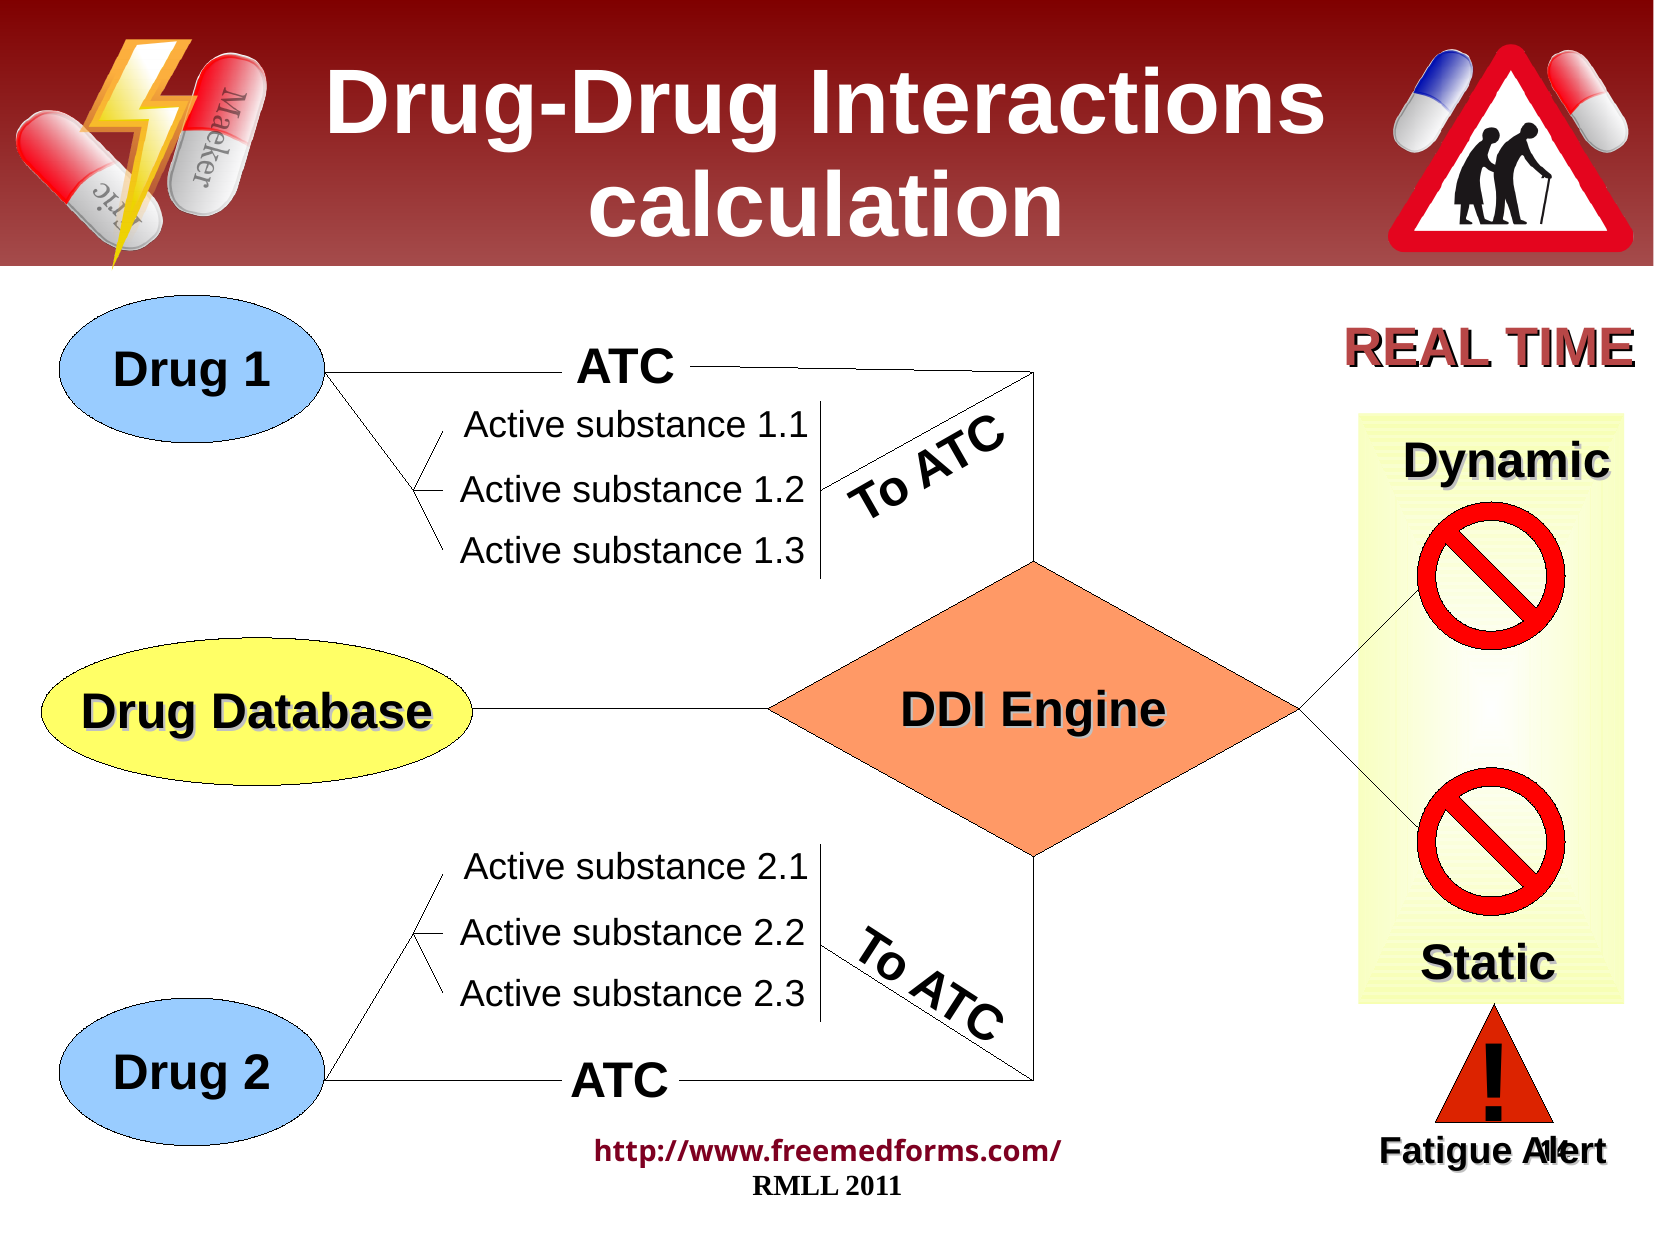

# Drug-Drug Interactions calculation
Drug 1
REAL TIME
ATC
Active substance 1.1
Dynamic
To ATC
Active substance 1.2
Active substance 1.3
DDI Engine
Drug Database
Active substance 2.1
Active substance 2.2
Static
To ATC
Active substance 2.3
Drug 2
!
ATC
Fatigue Alert
14